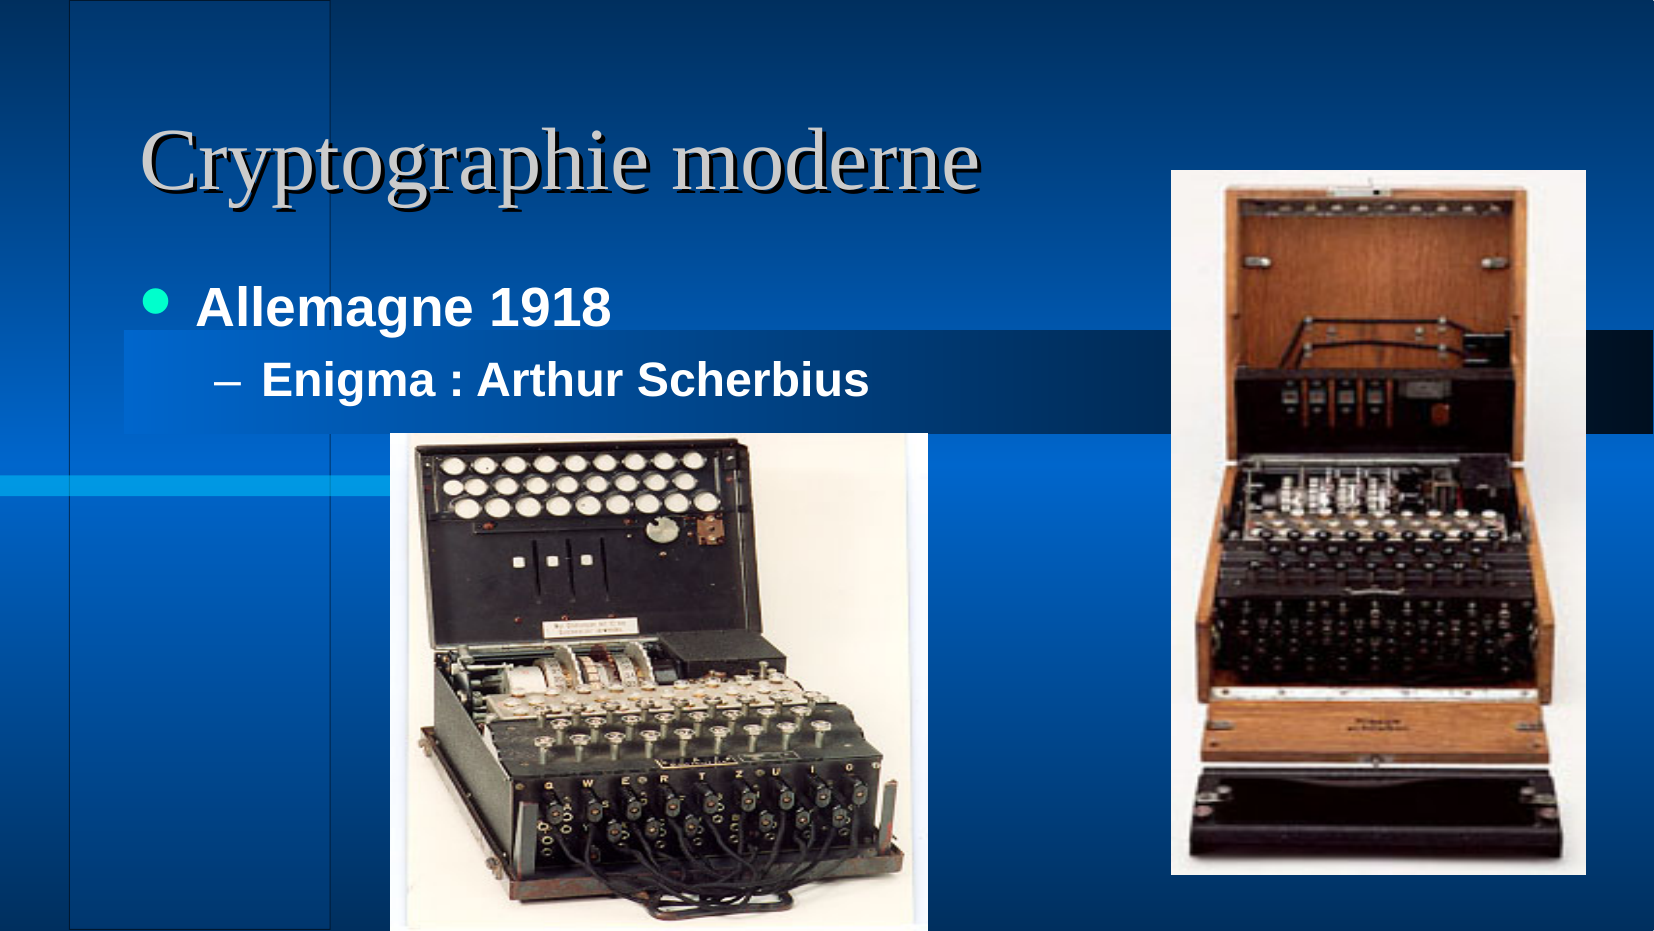

# Cryptographie moderne
Allemagne 1918
Enigma : Arthur Scherbius